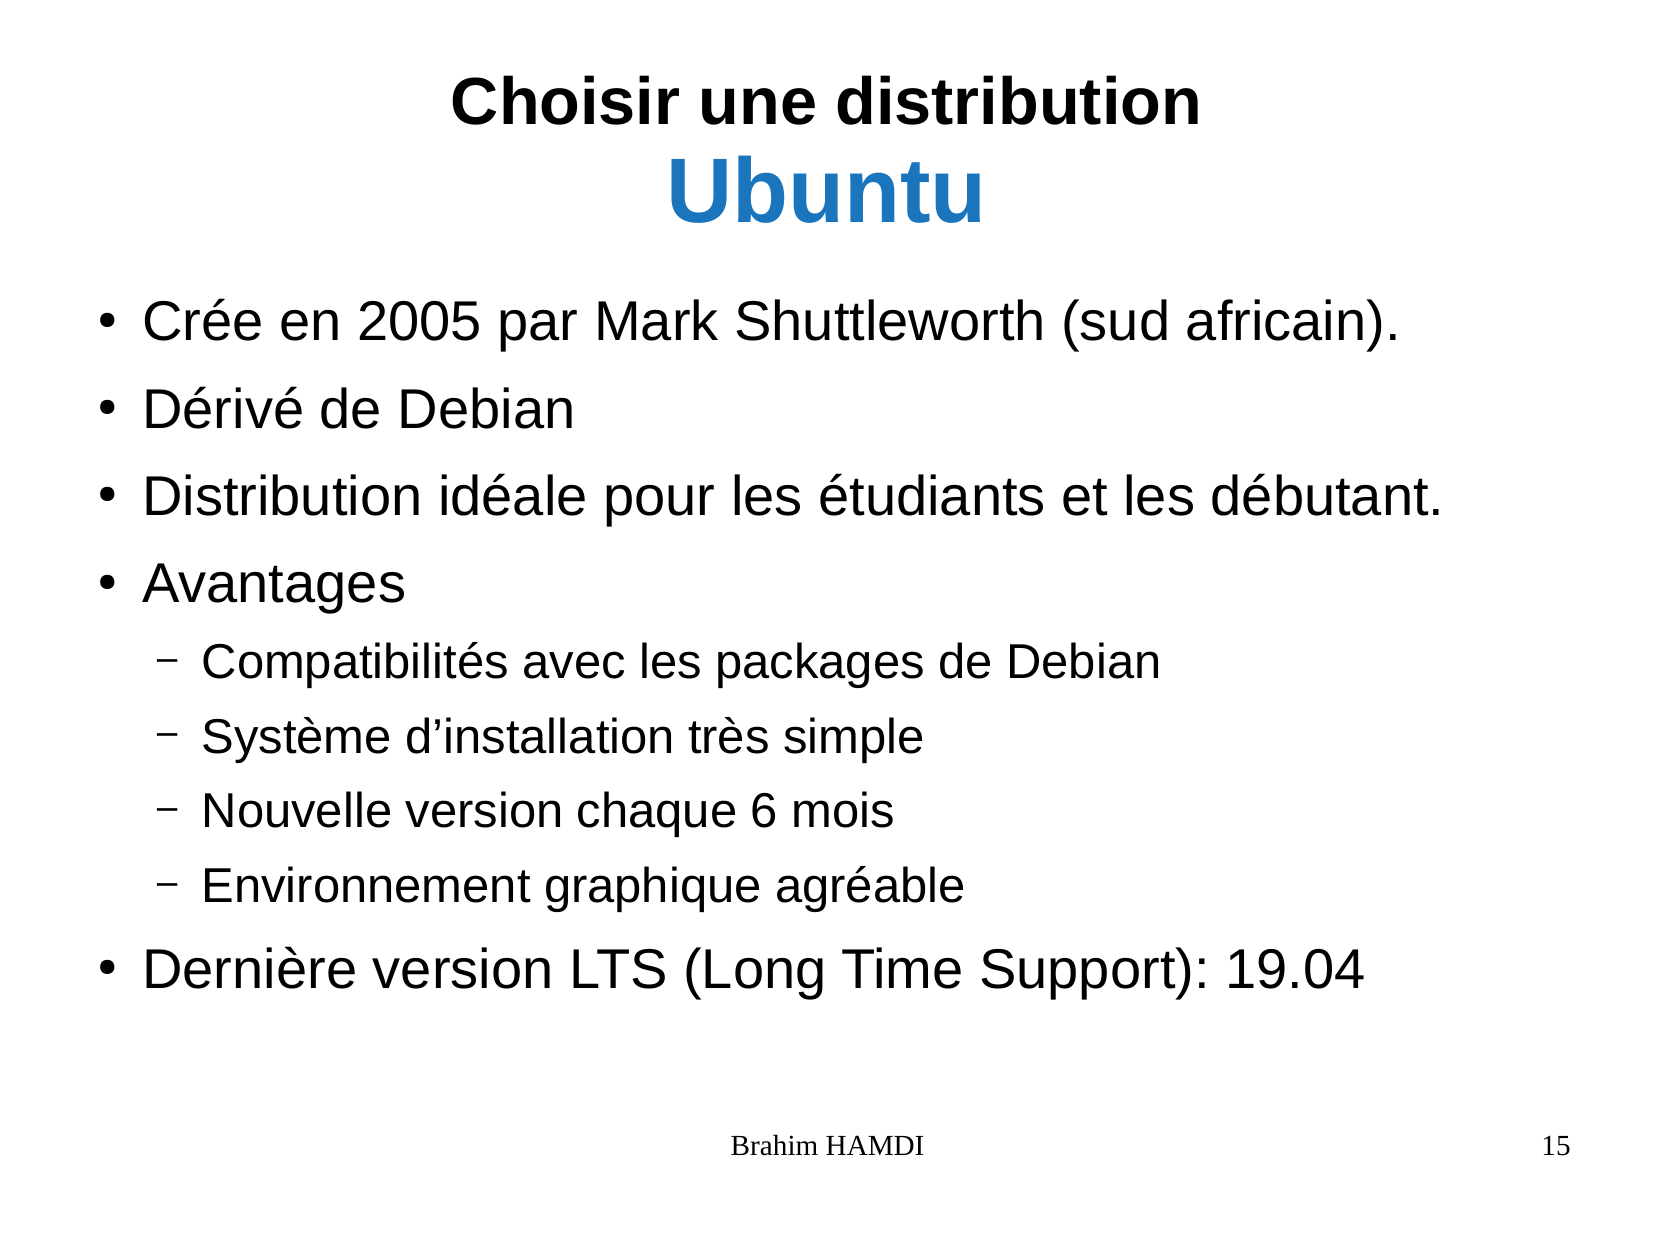

# Choisir une distribution Ubuntu
Crée en 2005 par Mark Shuttleworth (sud africain).
Dérivé de Debian
Distribution idéale pour les étudiants et les débutant.
Avantages
Compatibilités avec les packages de Debian
Système d’installation très simple
Nouvelle version chaque 6 mois
Environnement graphique agréable
Dernière version LTS (Long Time Support): 19.04
Brahim HAMDI
15